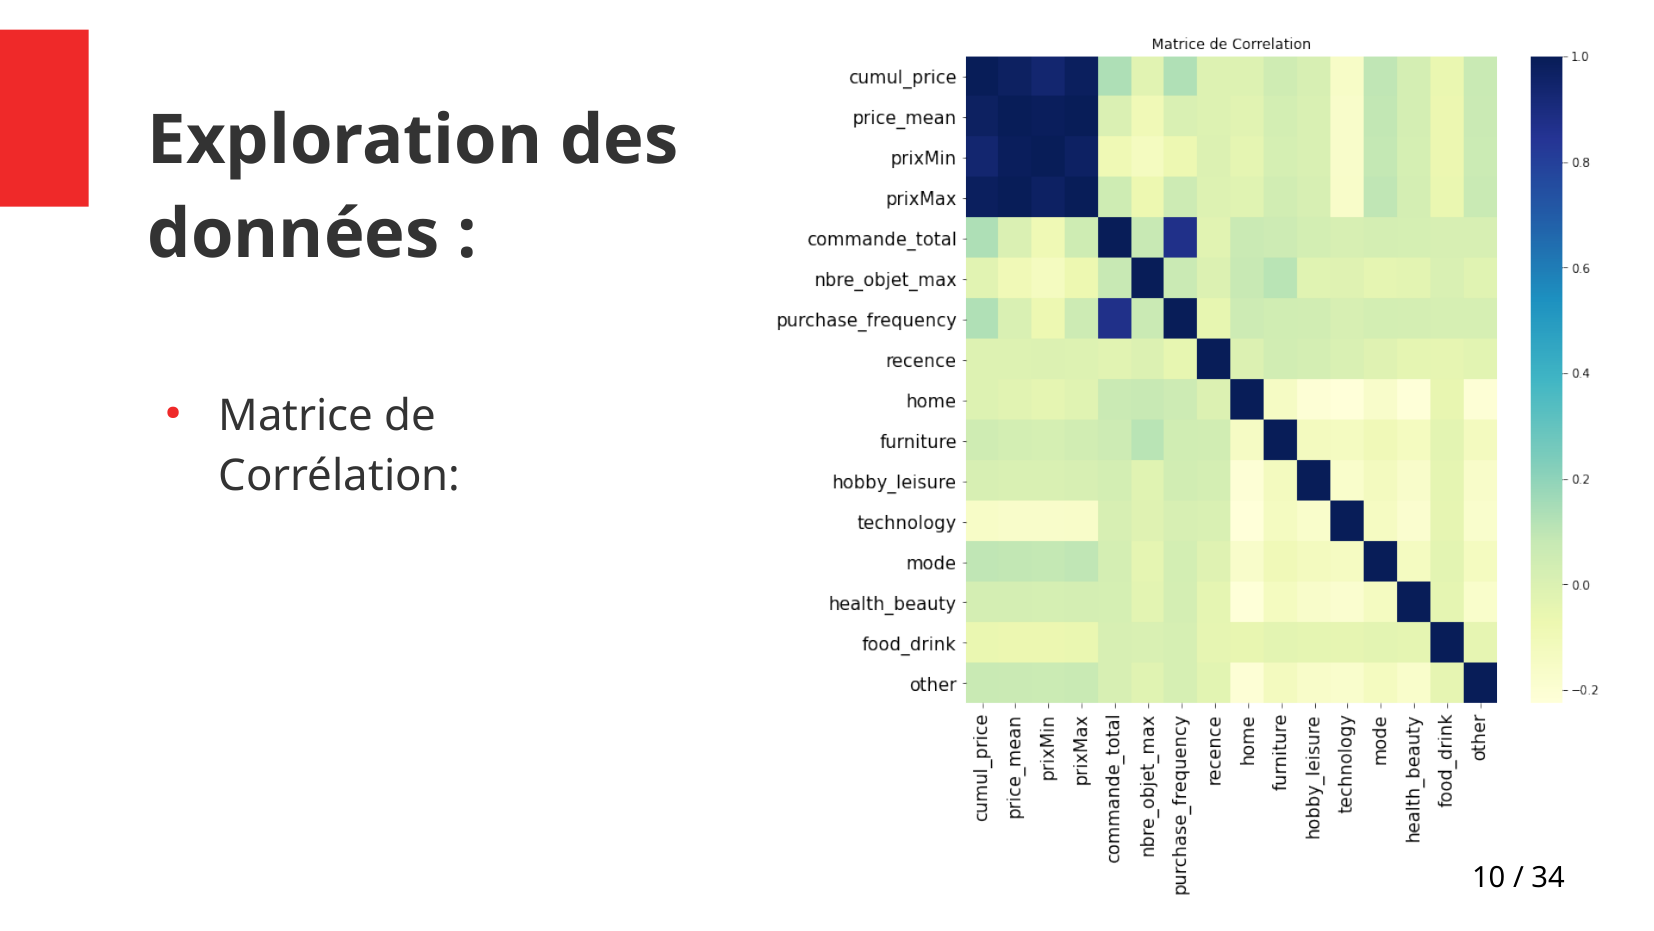

# Exploration des données :
Matrice de Corrélation:
10